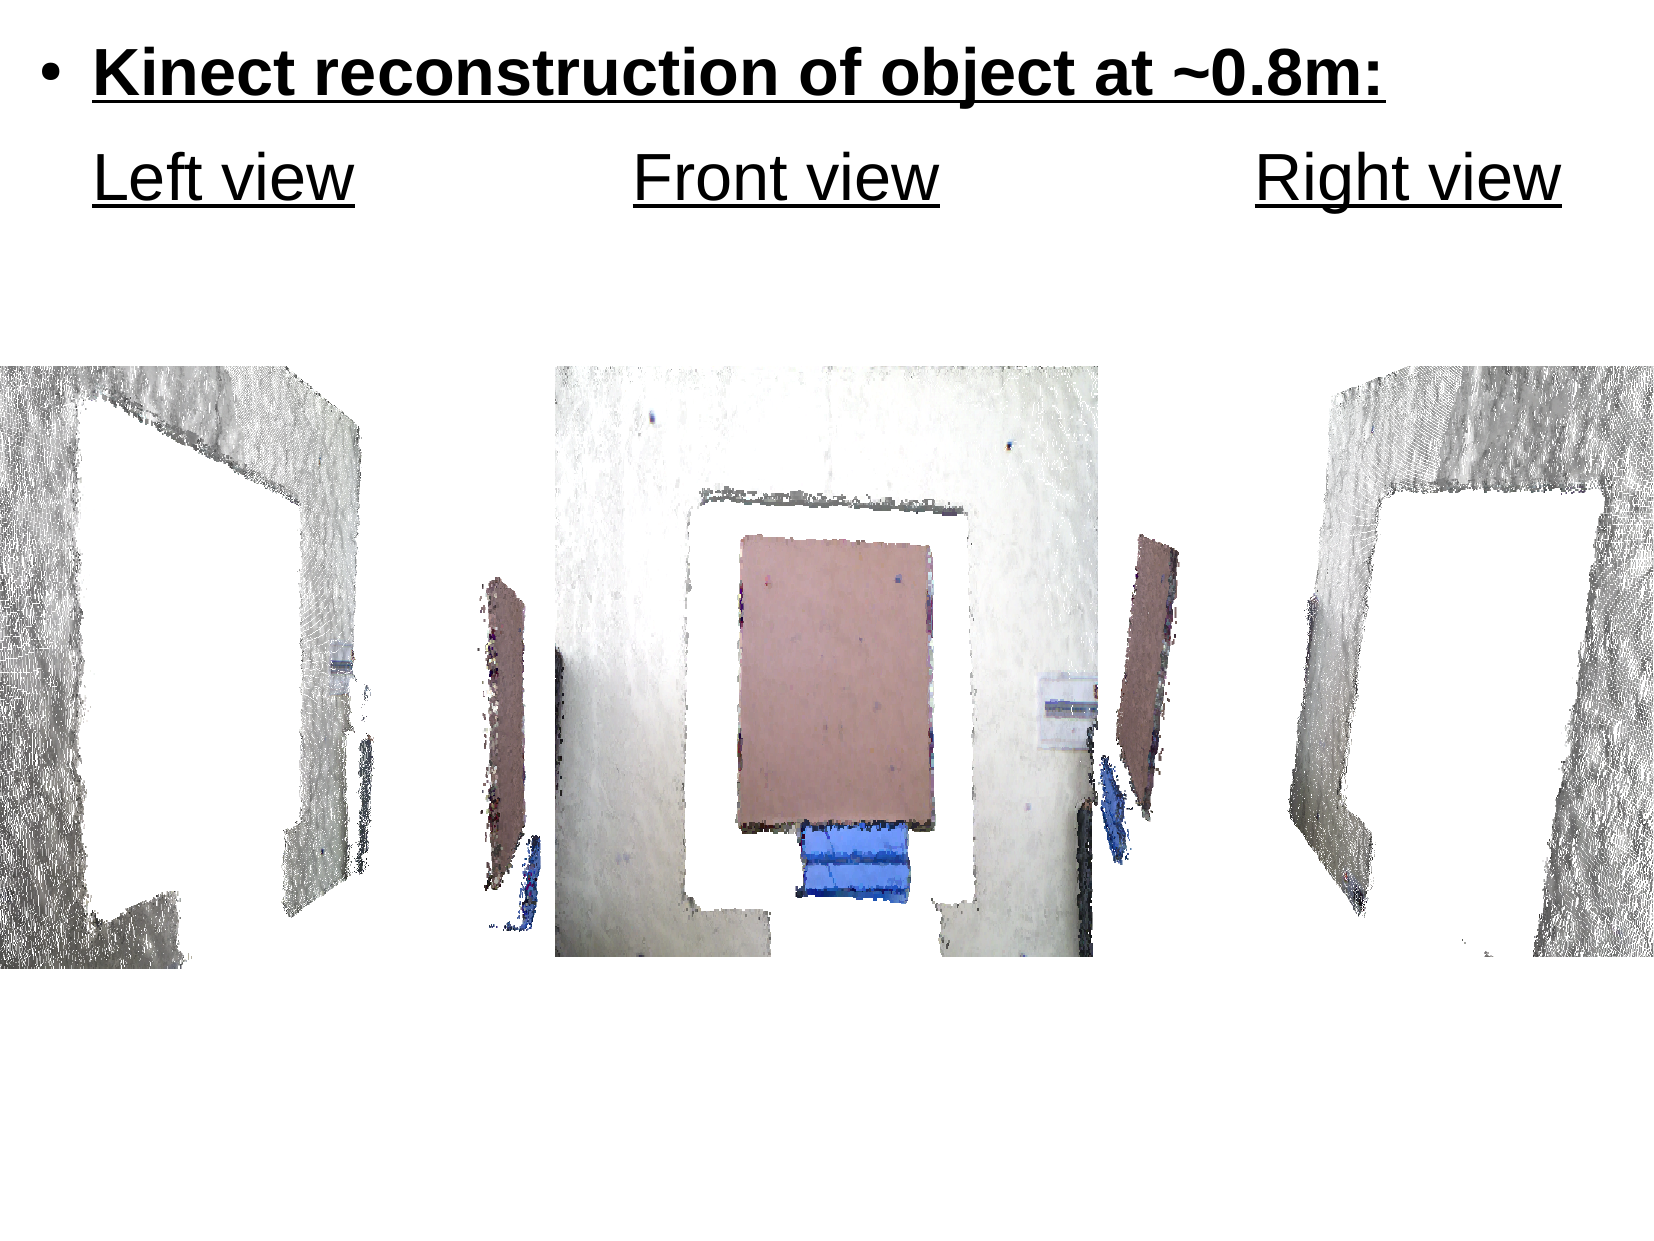

# Kinect reconstruction of object at ~0.8m:
Left view Front view Right view